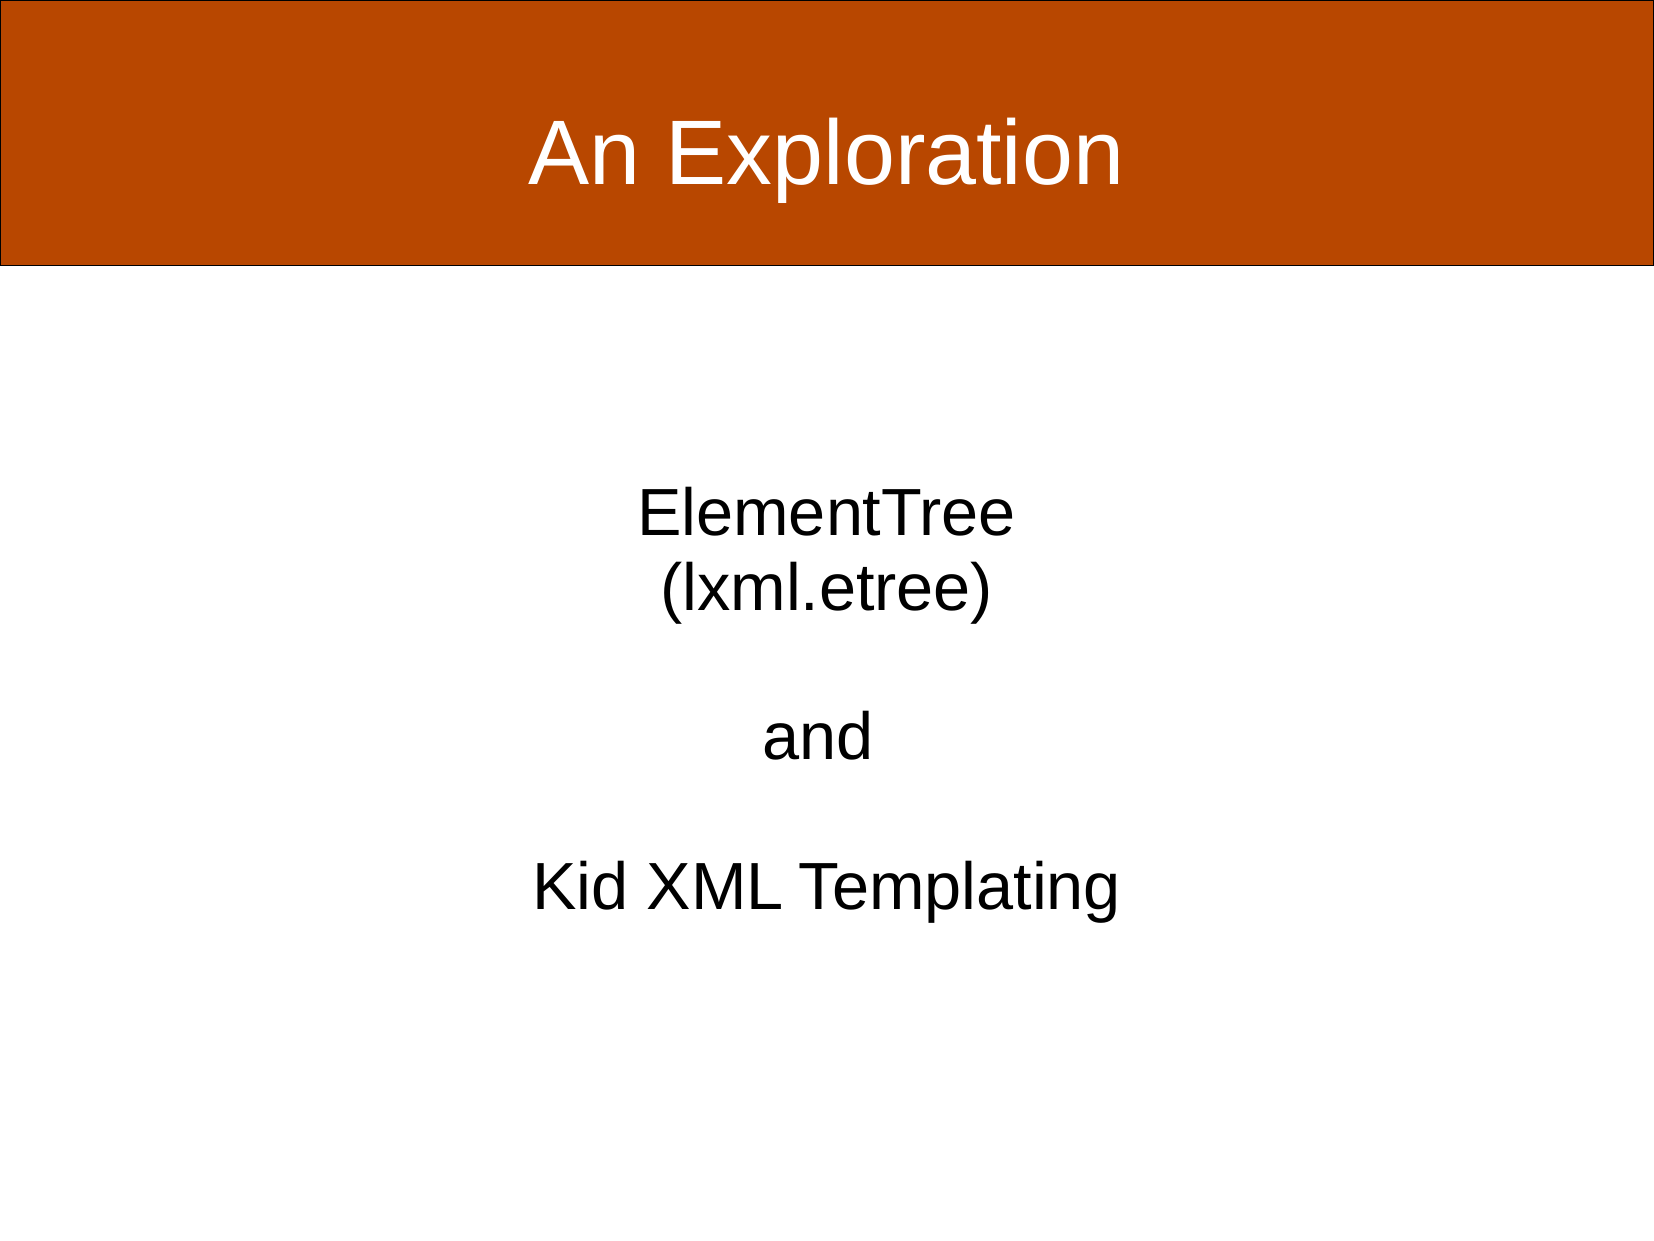

# An Exploration
ElementTree
(lxml.etree)
and
Kid XML Templating